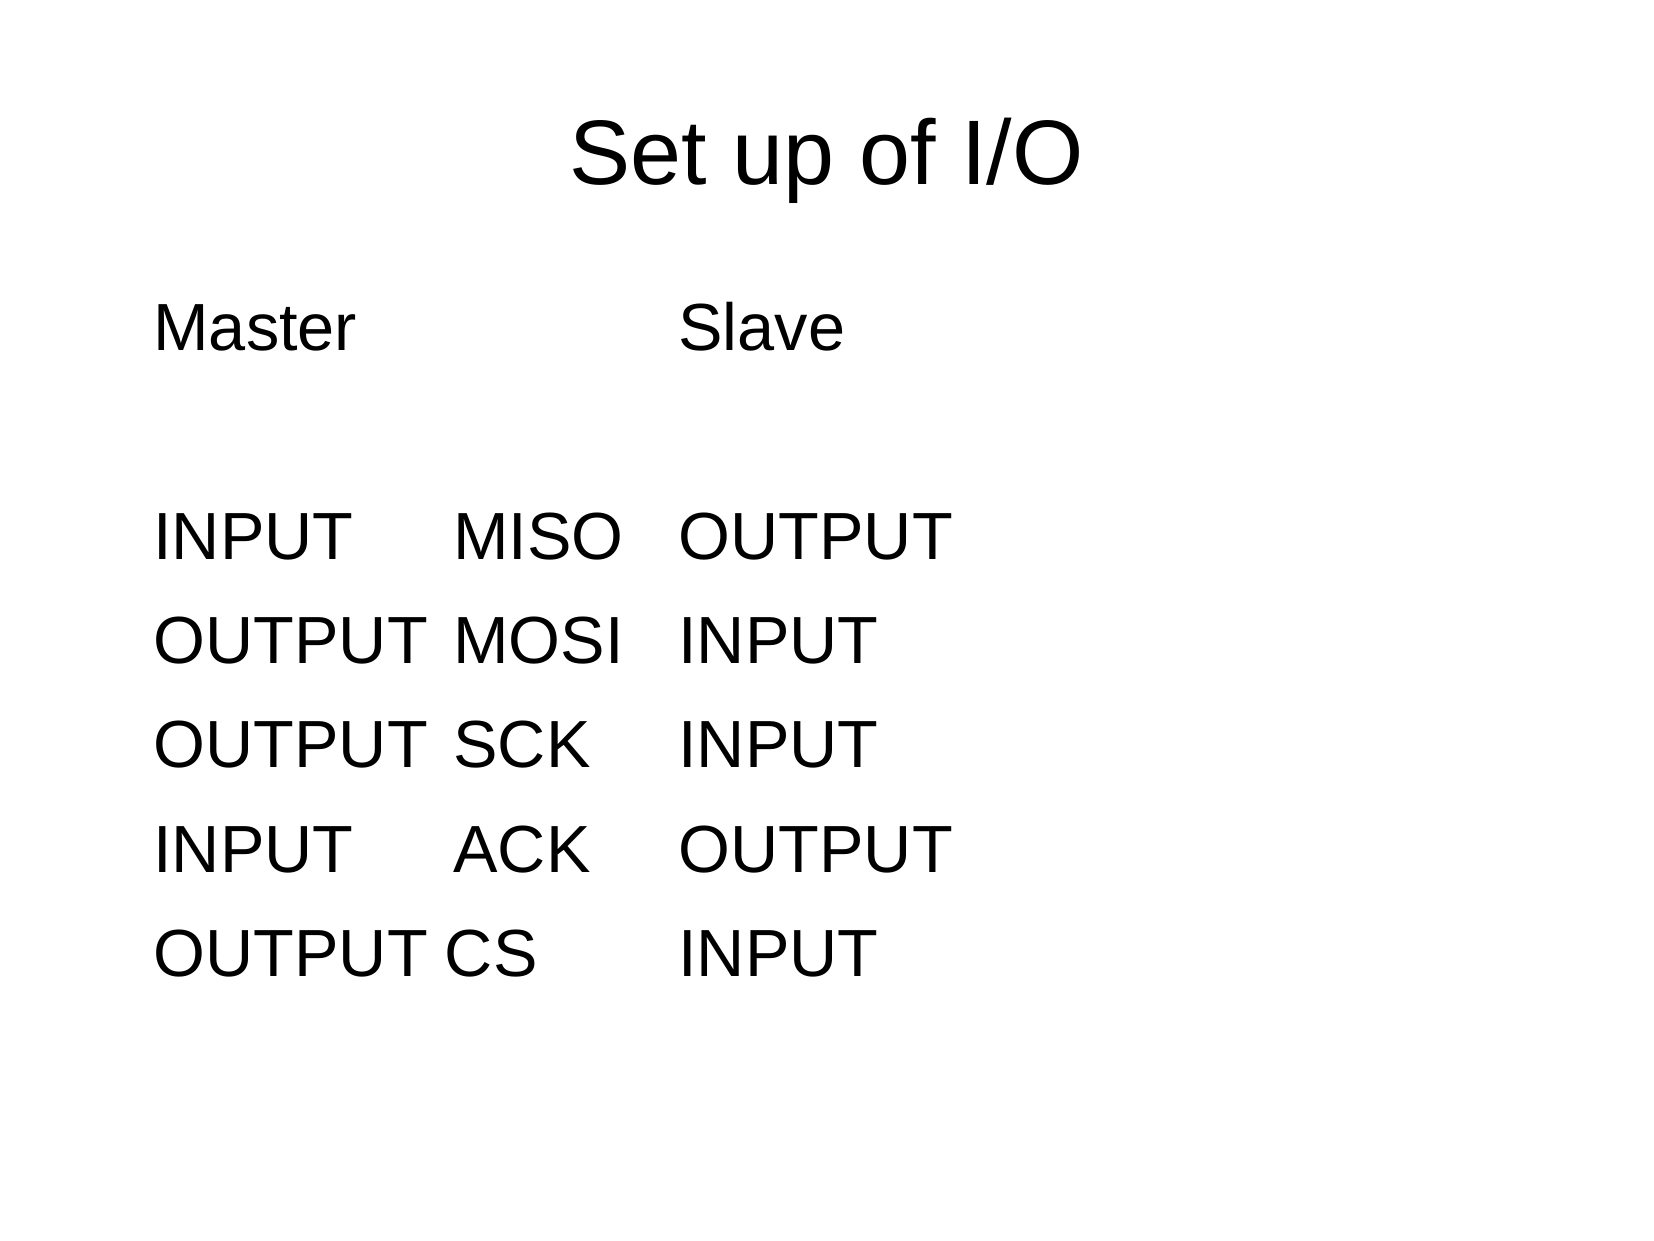

# Set up of I/O
Master					Slave
INPUT		MISO	OUTPUT
OUTPUT	MOSI	INPUT
OUTPUT	SCK		INPUT
INPUT		ACK		OUTPUT
OUTPUT CS		INPUT